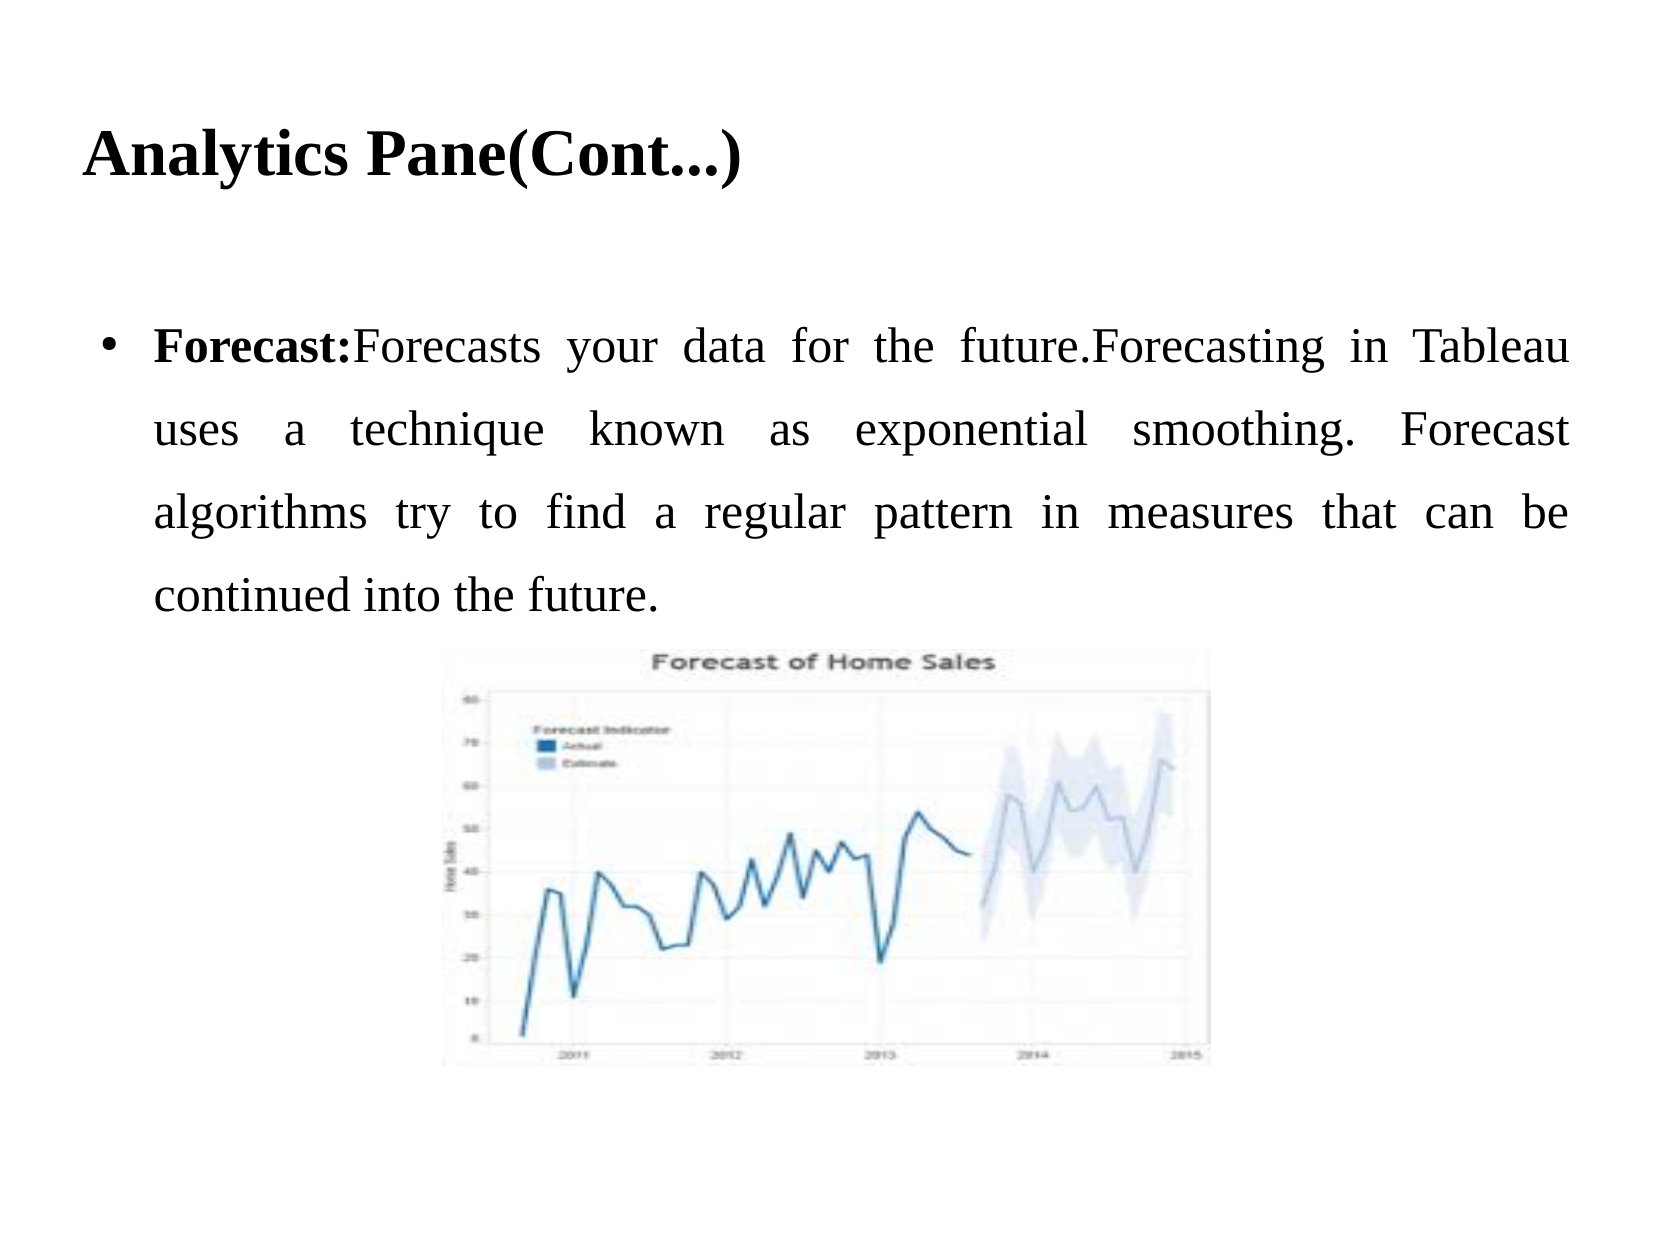

# Analytics Pane(Cont...)
Forecast:Forecasts your data for the future.Forecasting in Tableau uses a technique known as exponential smoothing. Forecast algorithms try to find a regular pattern in measures that can be continued into the future.